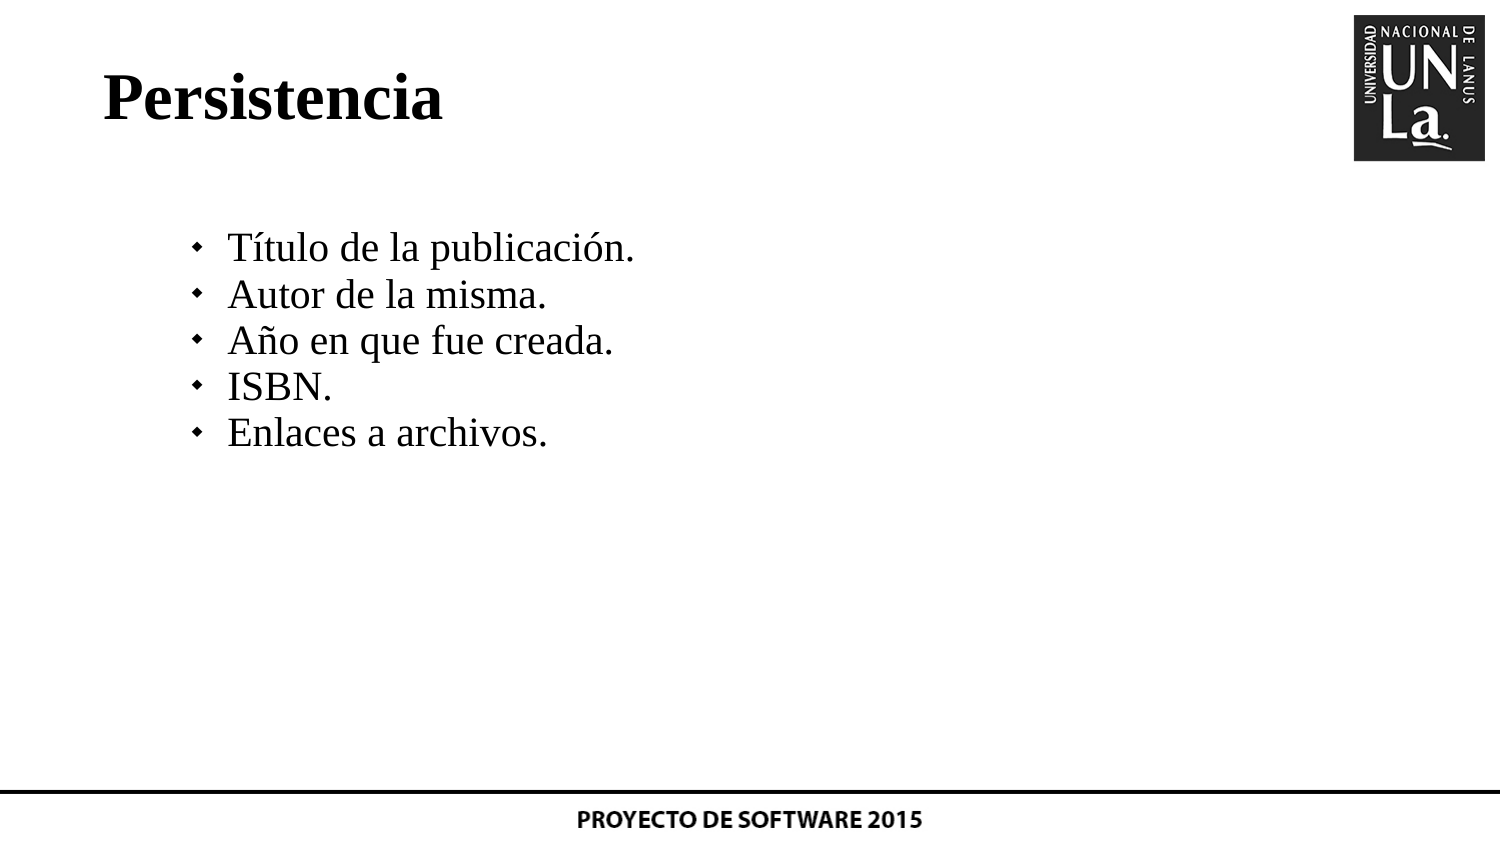

# Persistencia
Título de la publicación.
Autor de la misma.
Año en que fue creada.
ISBN.
Enlaces a archivos.